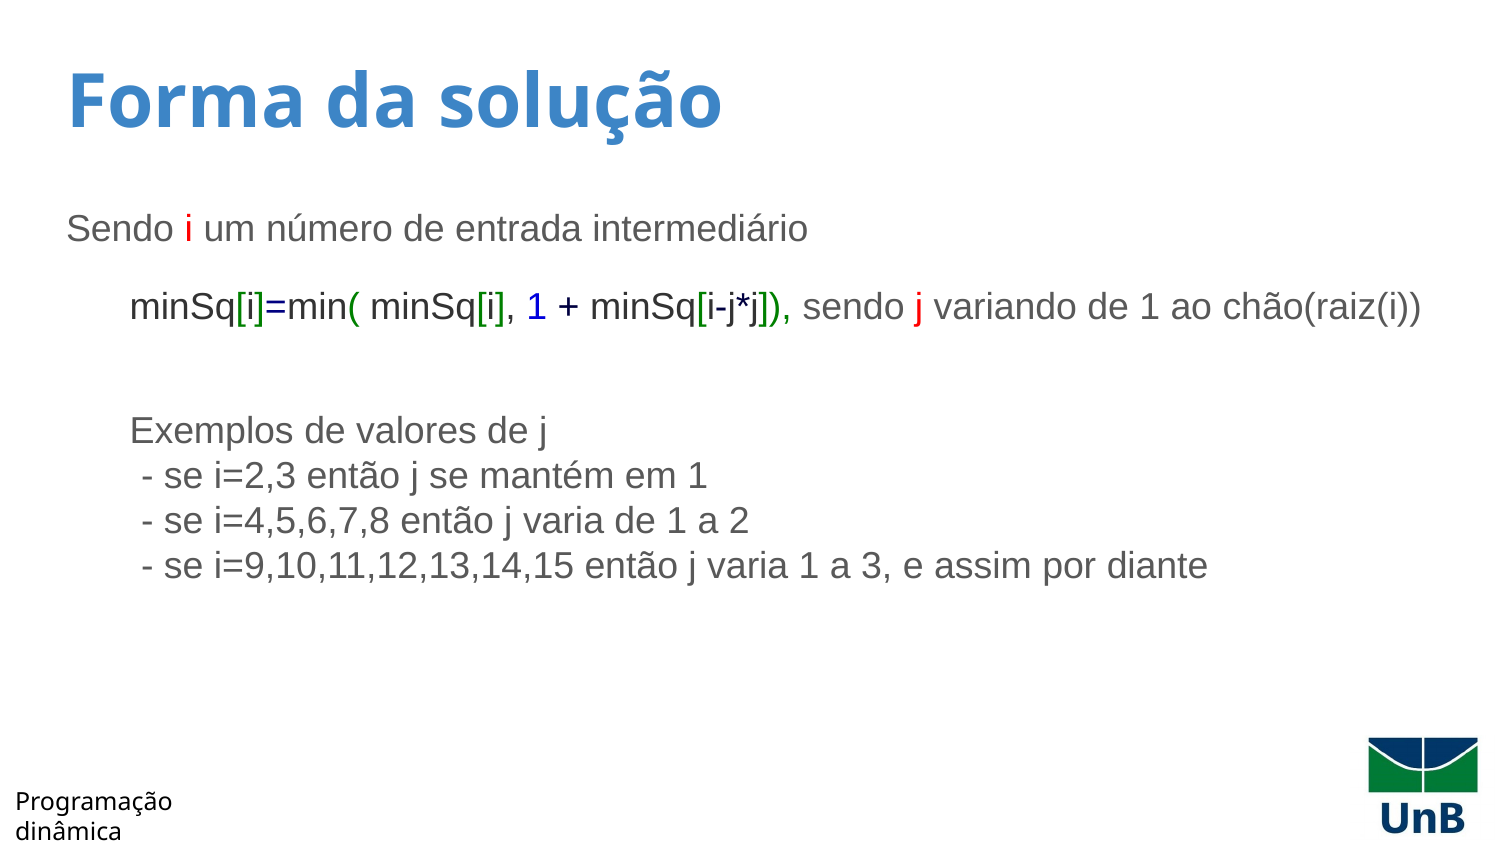

# Forma da solução
Sendo i um número de entrada intermediário
minSq[i]=min( minSq[i], 1 + minSq[i-j*j]), sendo j variando de 1 ao chão(raiz(i))
Exemplos de valores de j
	- se i=2,3 então j se mantém em 1
	- se i=4,5,6,7,8 então j varia de 1 a 2
	- se i=9,10,11,12,13,14,15 então j varia 1 a 3, e assim por diante
Programação dinâmica